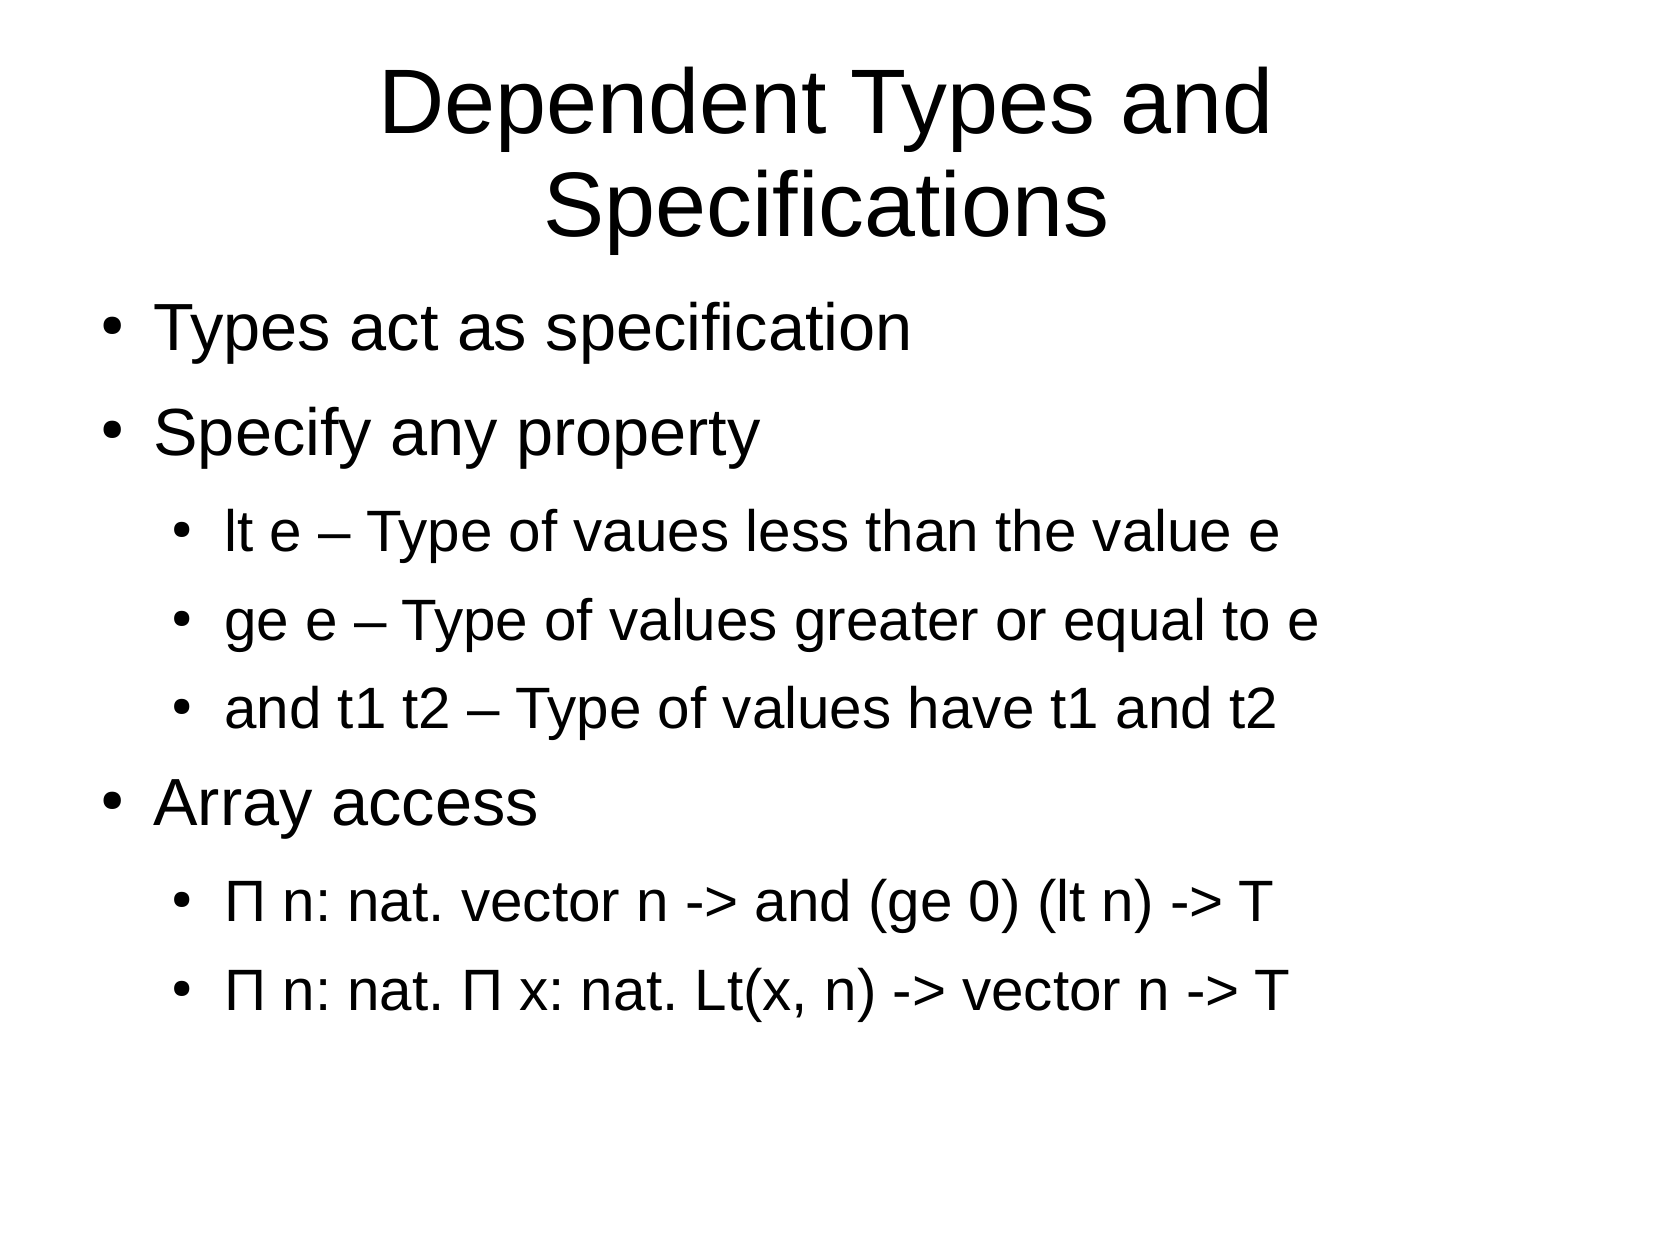

# Dependent Types and Specifications
Types act as specification
Specify any property
lt e – Type of vaues less than the value e
ge e – Type of values greater or equal to e
and t1 t2 – Type of values have t1 and t2
Array access
Π n: nat. vector n -> and (ge 0) (lt n) -> T
Π n: nat. Π x: nat. Lt(x, n) -> vector n -> T